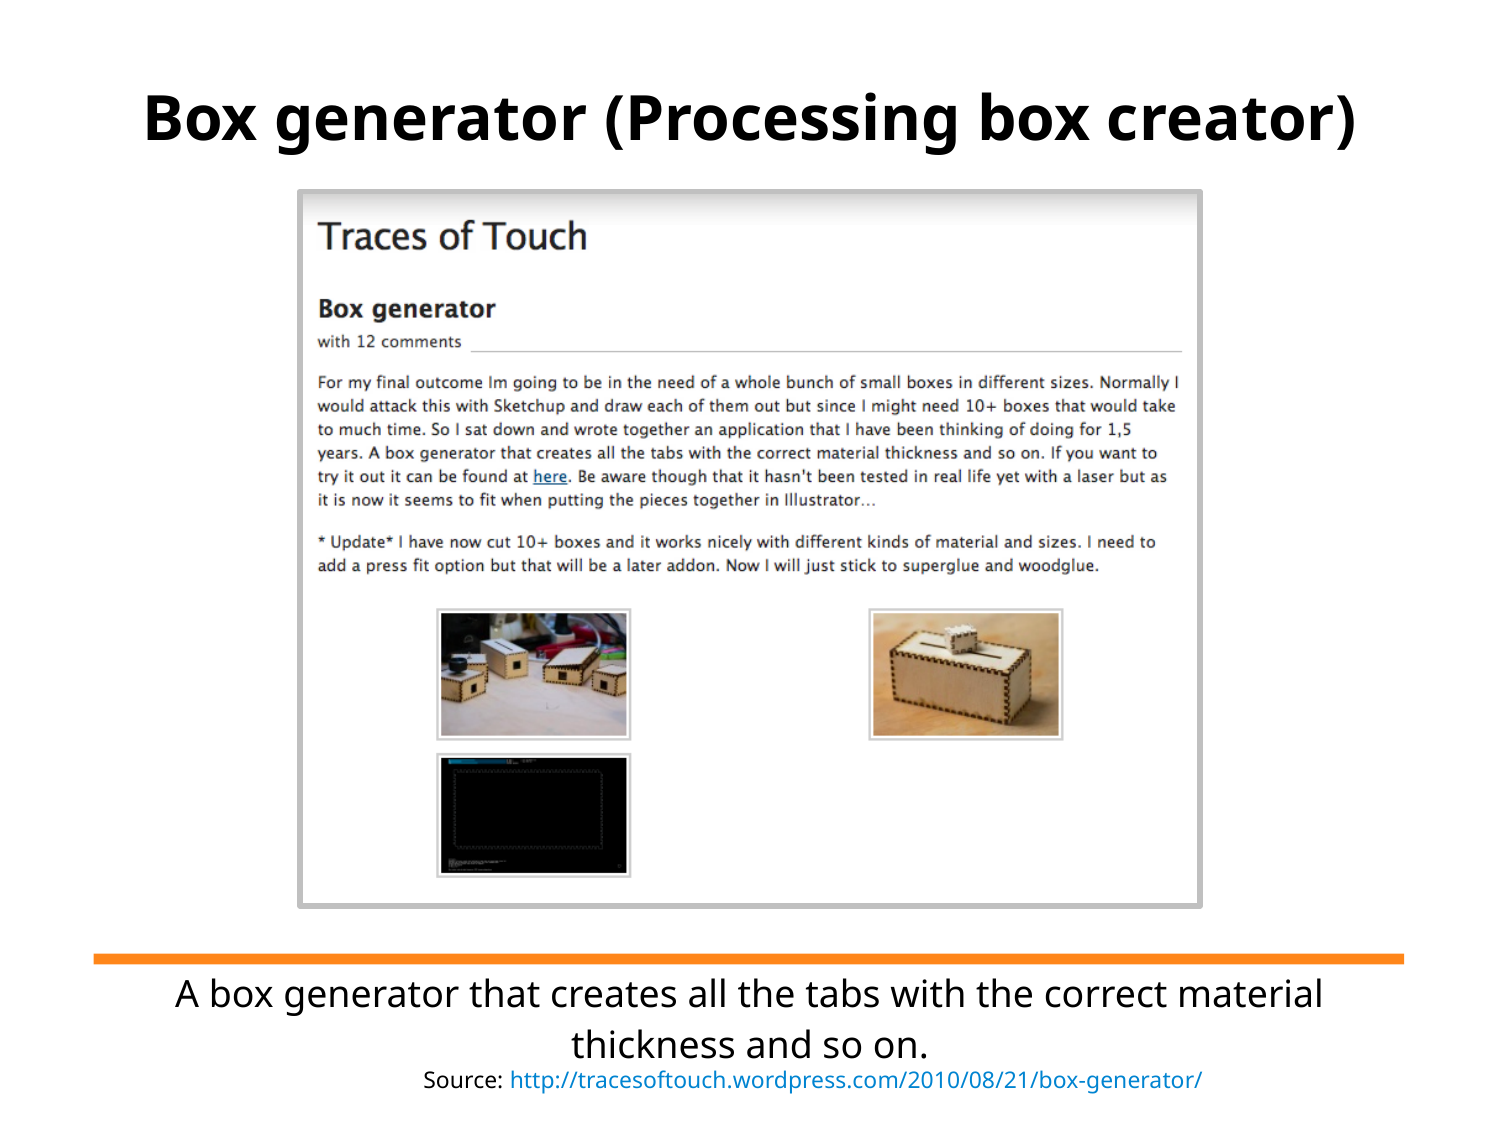

# Box generator (Processing box creator)
A box generator that creates all the tabs with the correct material thickness and so on.
Source: http://tracesoftouch.wordpress.com/2010/08/21/box-generator/